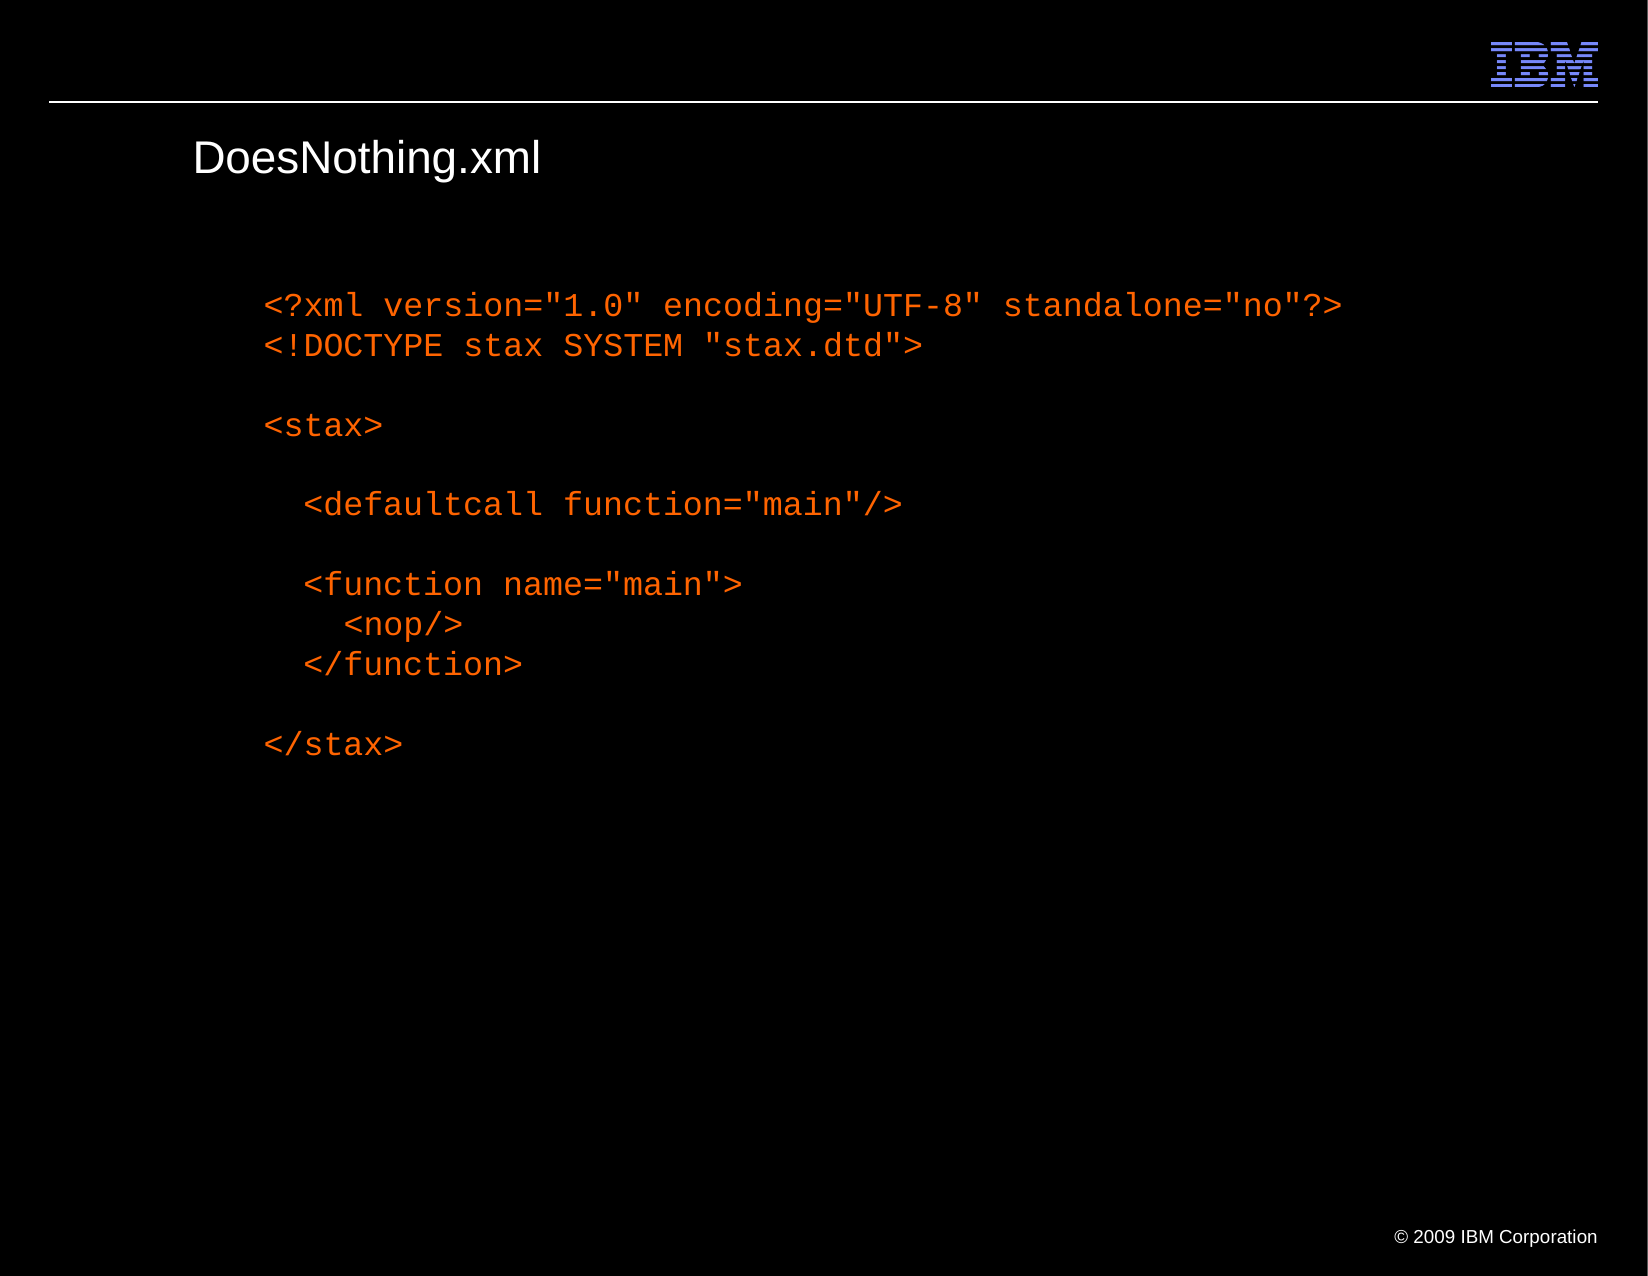

# DoesNothing.xml
<?xml version="1.0" encoding="UTF-8" standalone="no"?>
<!DOCTYPE stax SYSTEM "stax.dtd">
<stax>
 <defaultcall function="main"/>
 <function name="main">
 <nop/>
 </function>
</stax>